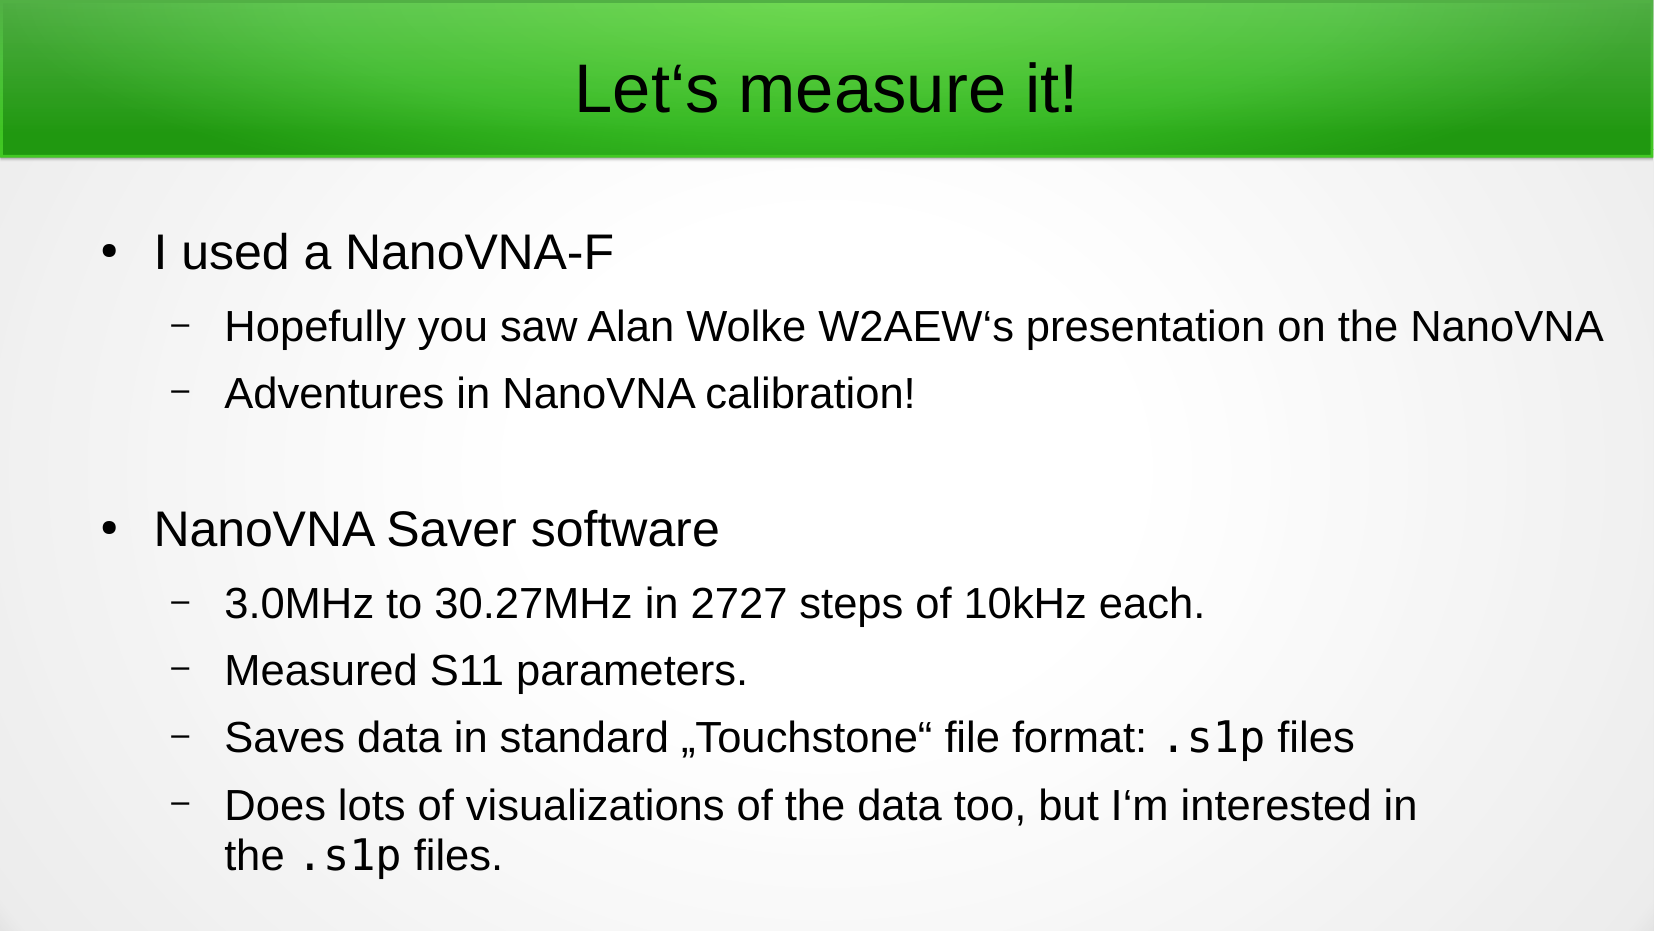

# Let‘s measure it!
I used a NanoVNA-F
Hopefully you saw Alan Wolke W2AEW‘s presentation on the NanoVNA
Adventures in NanoVNA calibration!
NanoVNA Saver software
3.0MHz to 30.27MHz in 2727 steps of 10kHz each.
Measured S11 parameters.
Saves data in standard „Touchstone“ file format: .s1p files
Does lots of visualizations of the data too, but I‘m interested in
the .s1p files.